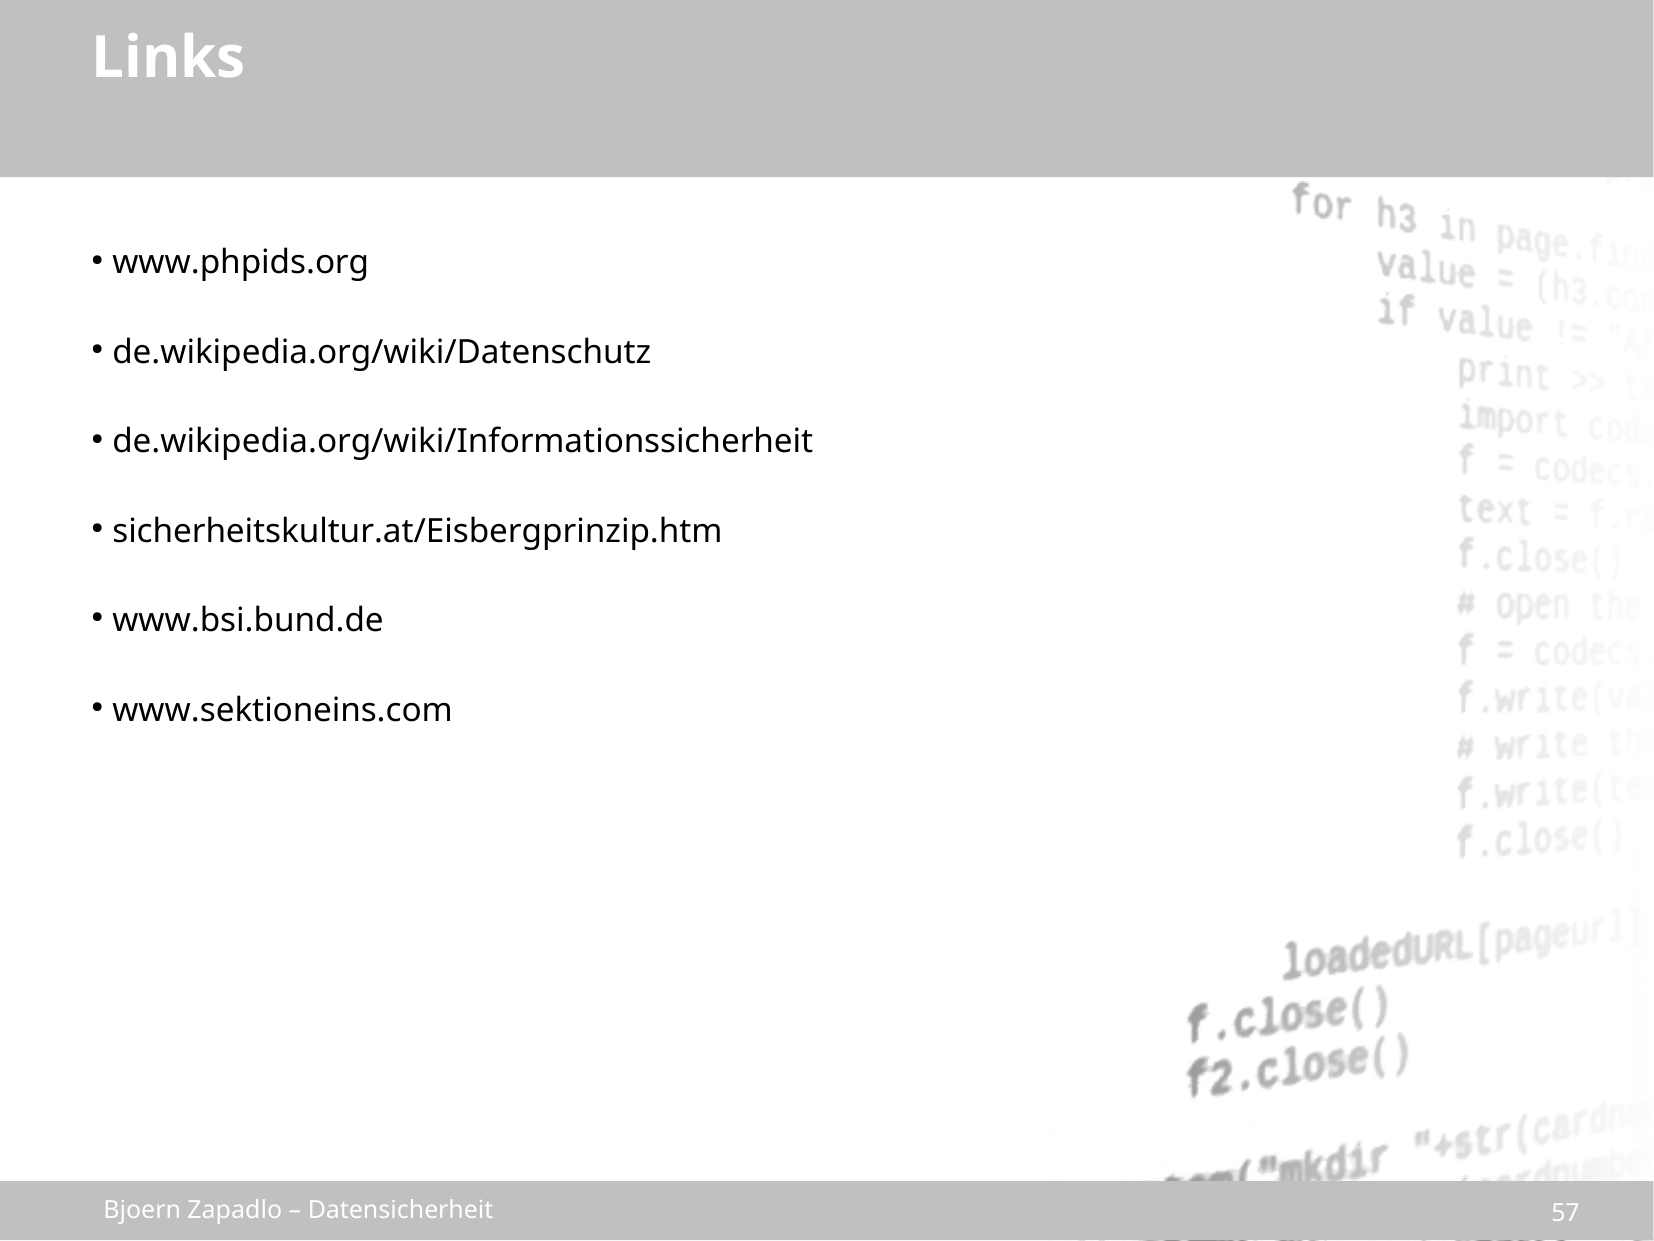

Links
 www.phpids.org
 de.wikipedia.org/wiki/Datenschutz
 de.wikipedia.org/wiki/Informationssicherheit
 sicherheitskultur.at/Eisbergprinzip.htm
 www.bsi.bund.de
 www.sektioneins.com